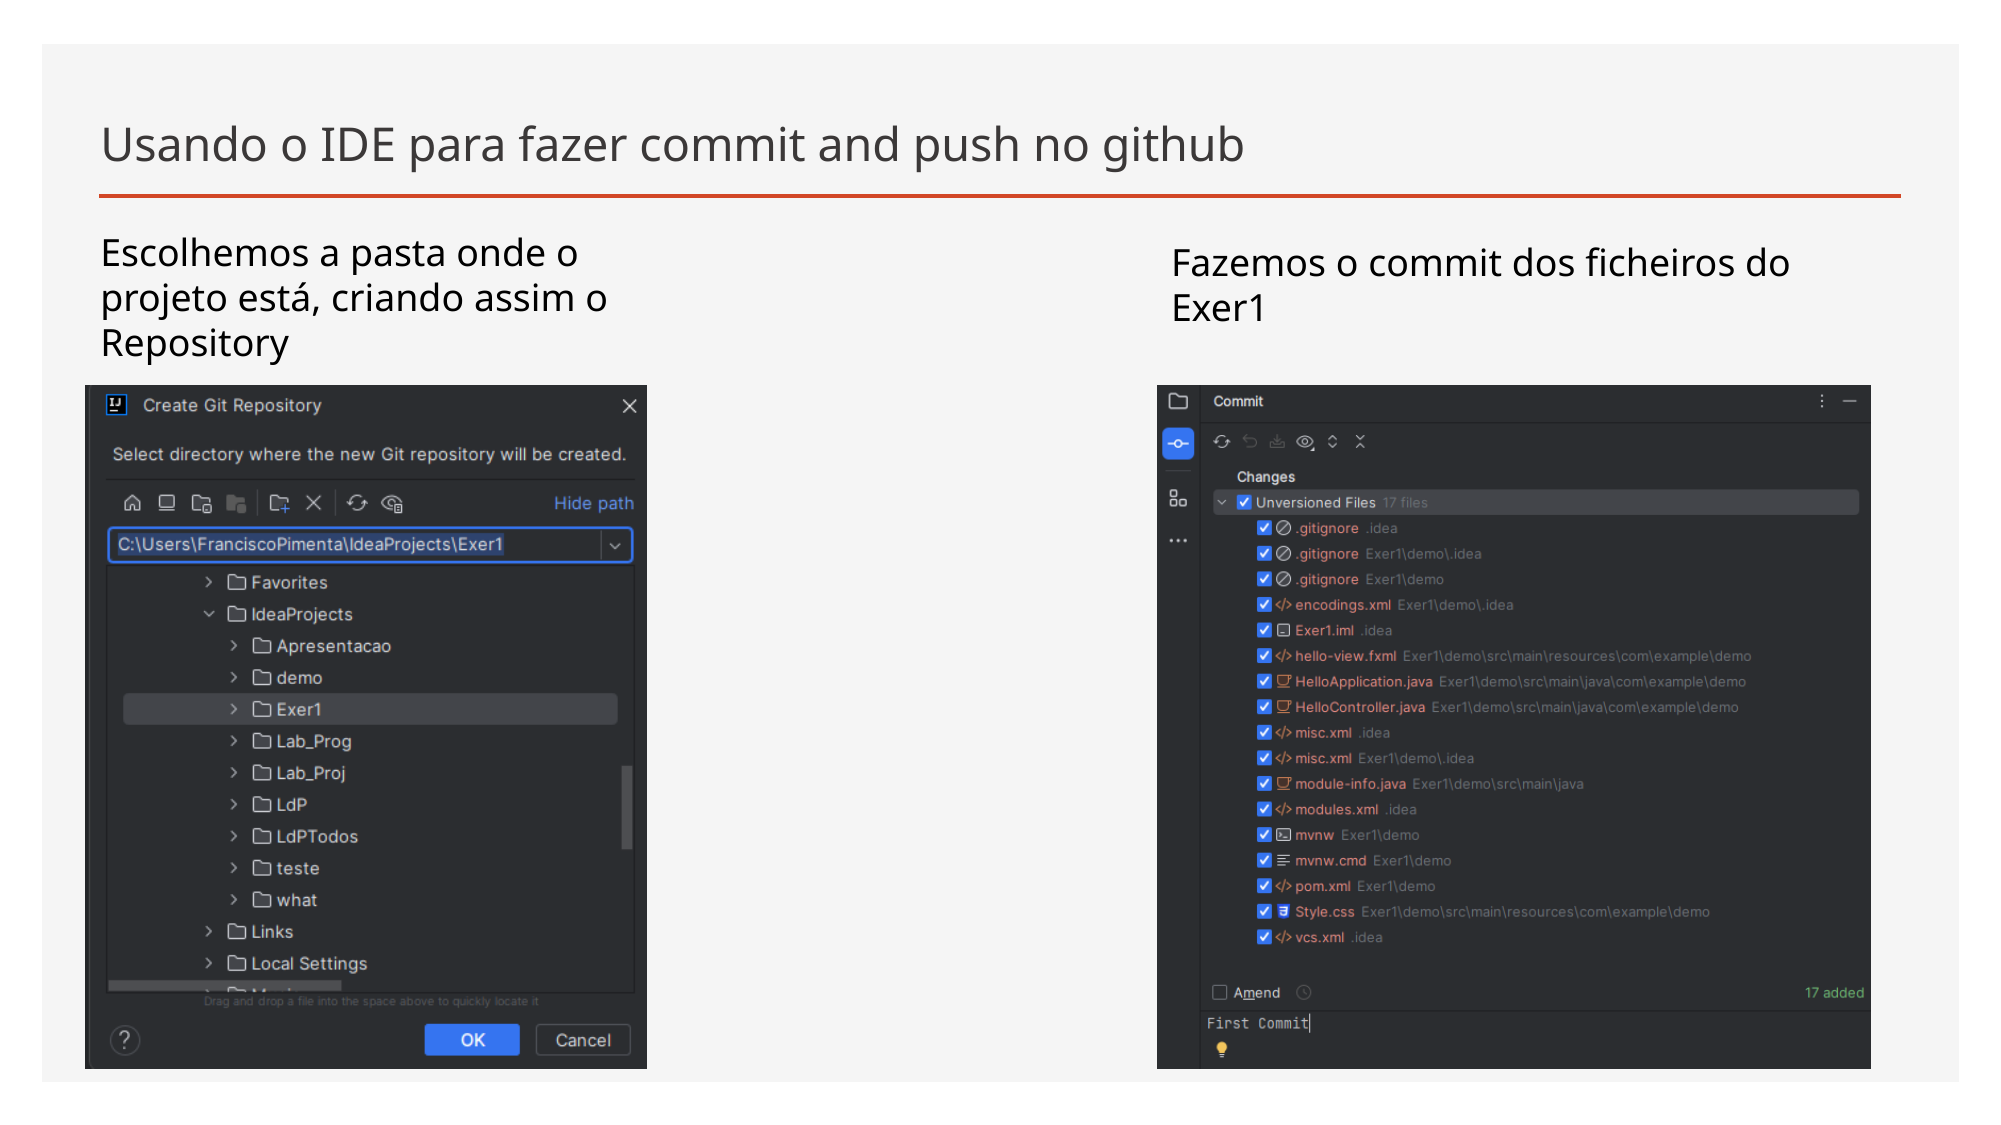

# Usando o IDE para fazer commit and push no github
Escolhemos a pasta onde o projeto está, criando assim o Repository
Fazemos o commit dos ficheiros do Exer1